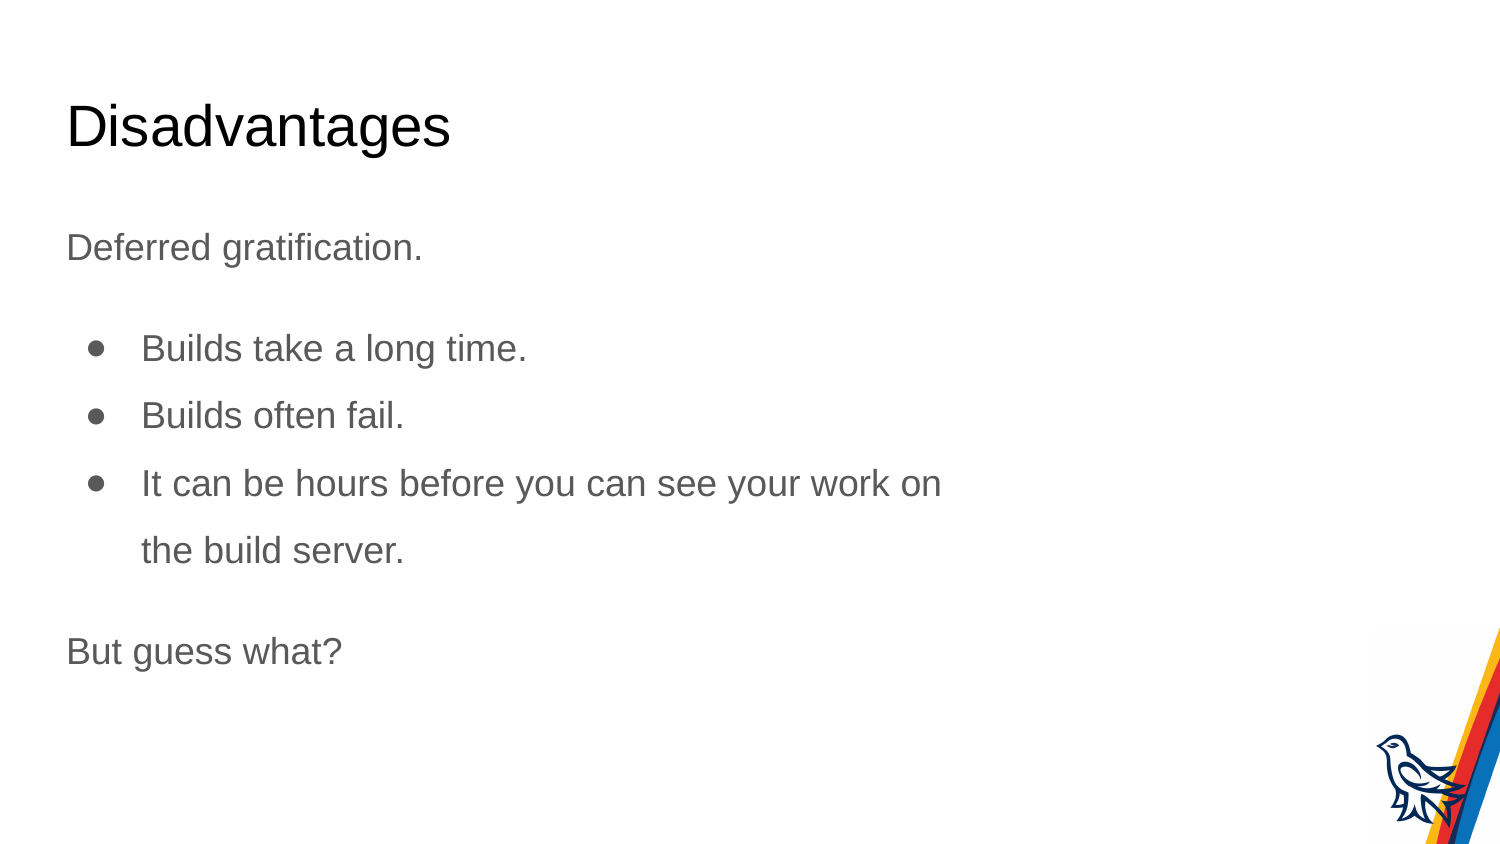

# Disadvantages
Deferred gratification.
Builds take a long time.
Builds often fail.
It can be hours before you can see your work on the build server.
But guess what?